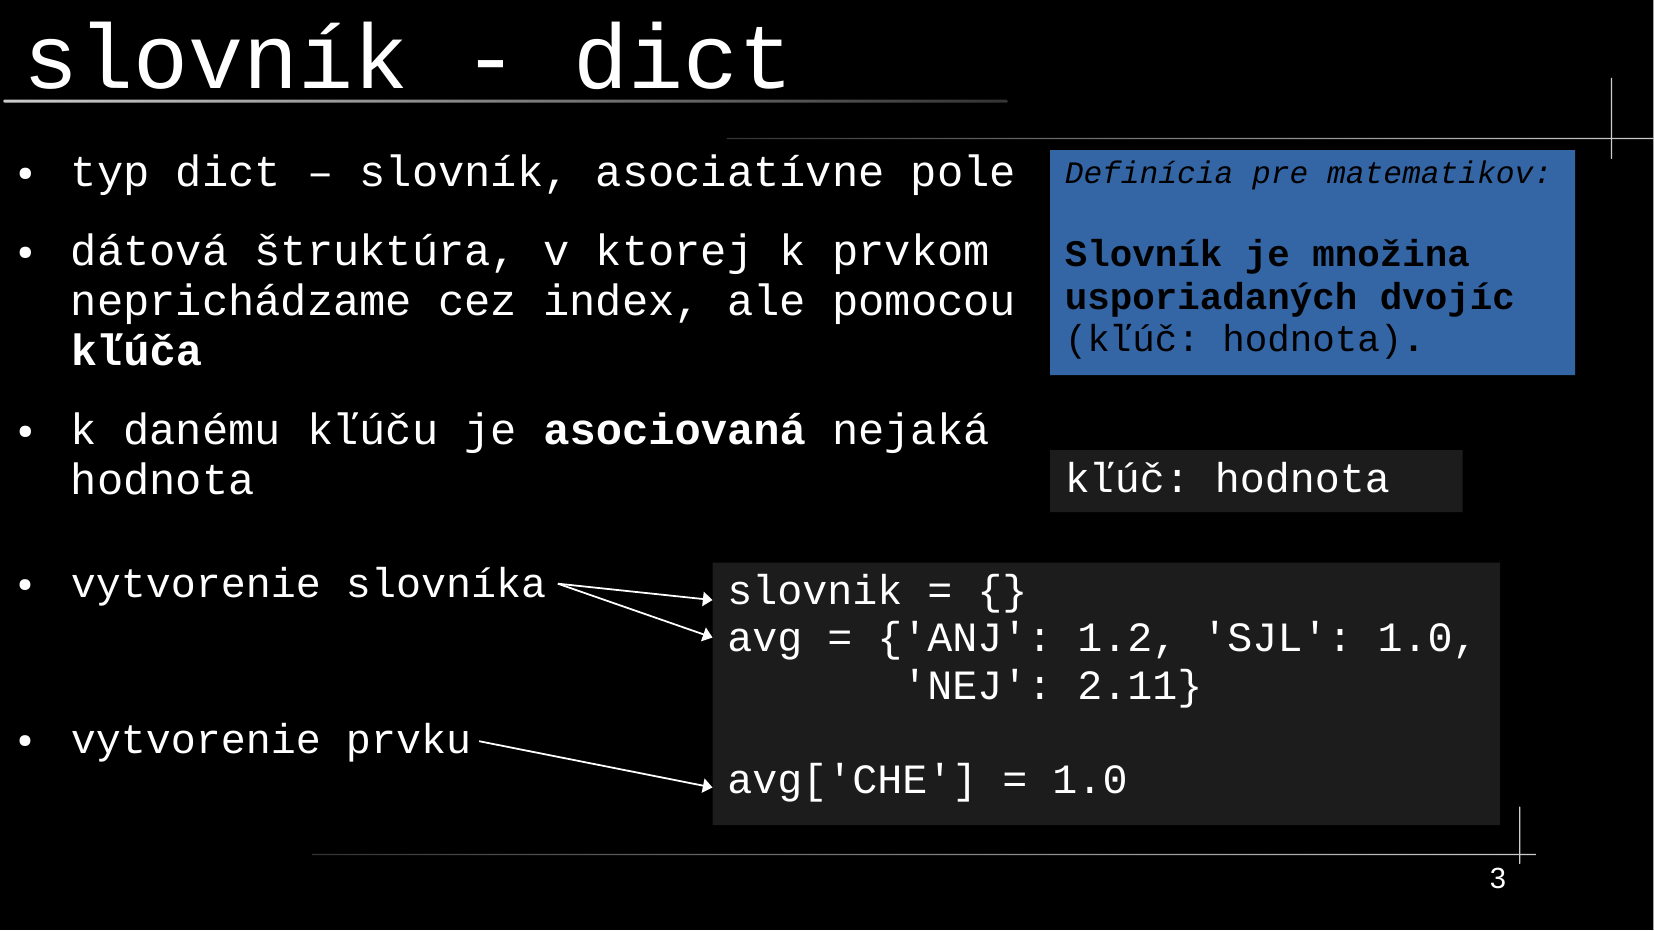

# slovník - dict
typ dict – slovník, asociatívne pole
dátová štruktúra, v ktorej k prvkom neprichádzame cez index, ale pomocou kľúča
k danému kľúču je asociovaná nejaká hodnota
Definícia pre matematikov:
Slovník je množina usporiadaných dvojíc
(kľúč: hodnota).
kľúč: hodnota
vytvorenie slovníka
vytvorenie prvku
slovnik = {}
avg = {'ANJ': 1.2, 'SJL': 1.0, 		 'NEJ': 2.11}
avg['CHE'] = 1.0
3